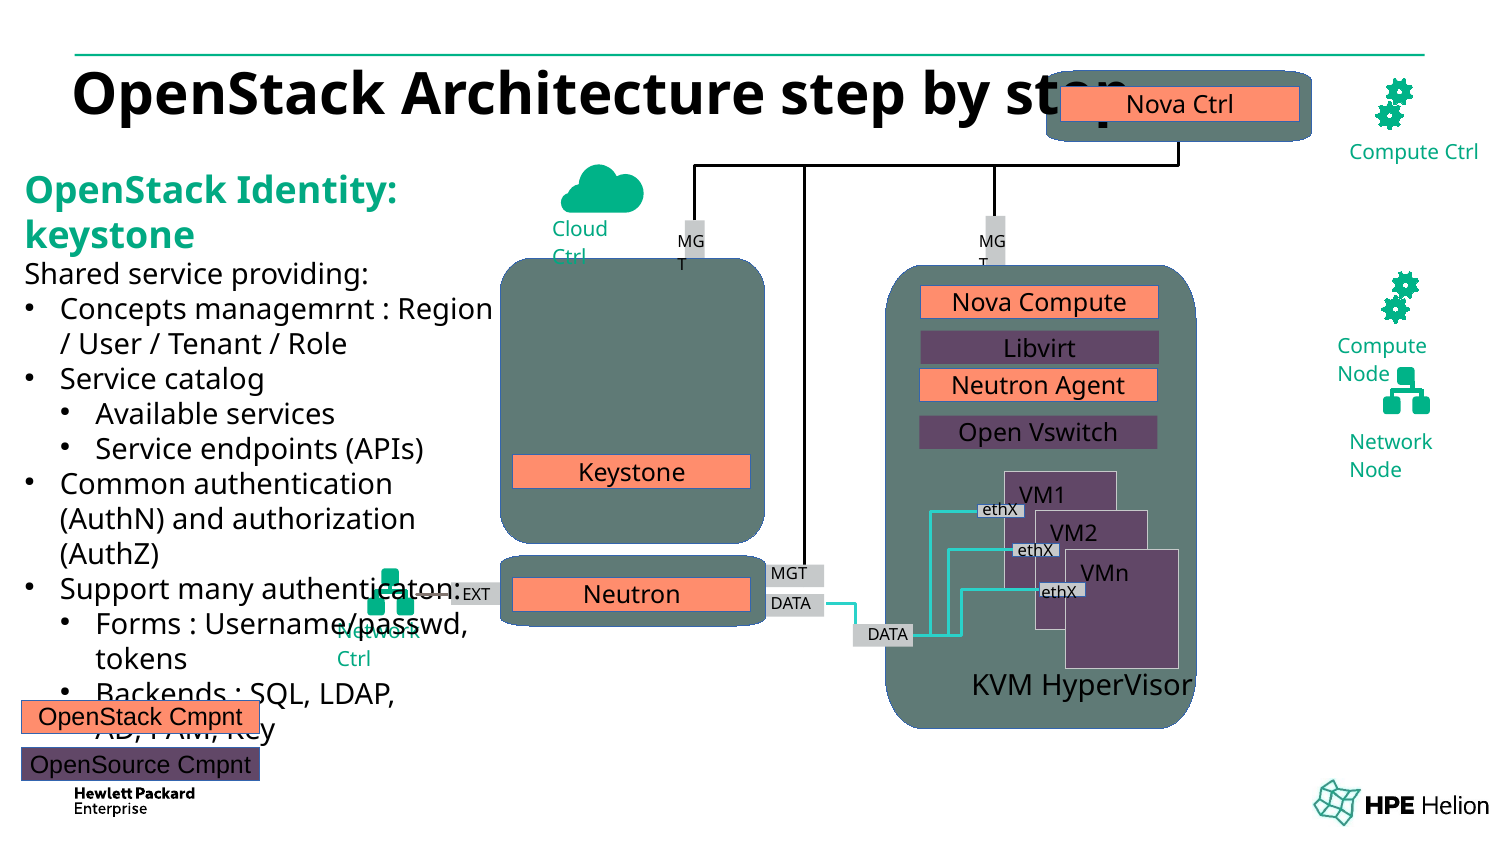

# OpenStack Architecture step by step
Compute Ctrl
Nova Ctrl
Cloud Ctrl
OpenStack Identity: keystone
Shared service providing:
Concepts managemrnt : Region / User / Tenant / Role
Service catalog
Available services
Service endpoints (APIs)
Common authentication (AuthN) and authorization (AuthZ)
Support many authenticaton:
Forms : Username/passwd, tokens
Backends : SQL, LDAP,
AD, PAM, Key
MGT
MGT
 KVM HyperVisor
Compute Node
Nova Compute
Libvirt
Network Node
Neutron Agent
Open Vswitch
Keystone
VM1
ethX
VM2
ethX
VMn
MGT
Network Ctrl
ethX
EXT
Neutron
DATA
DATA
OpenStack Cmpnt
OpenSource Cmpnt